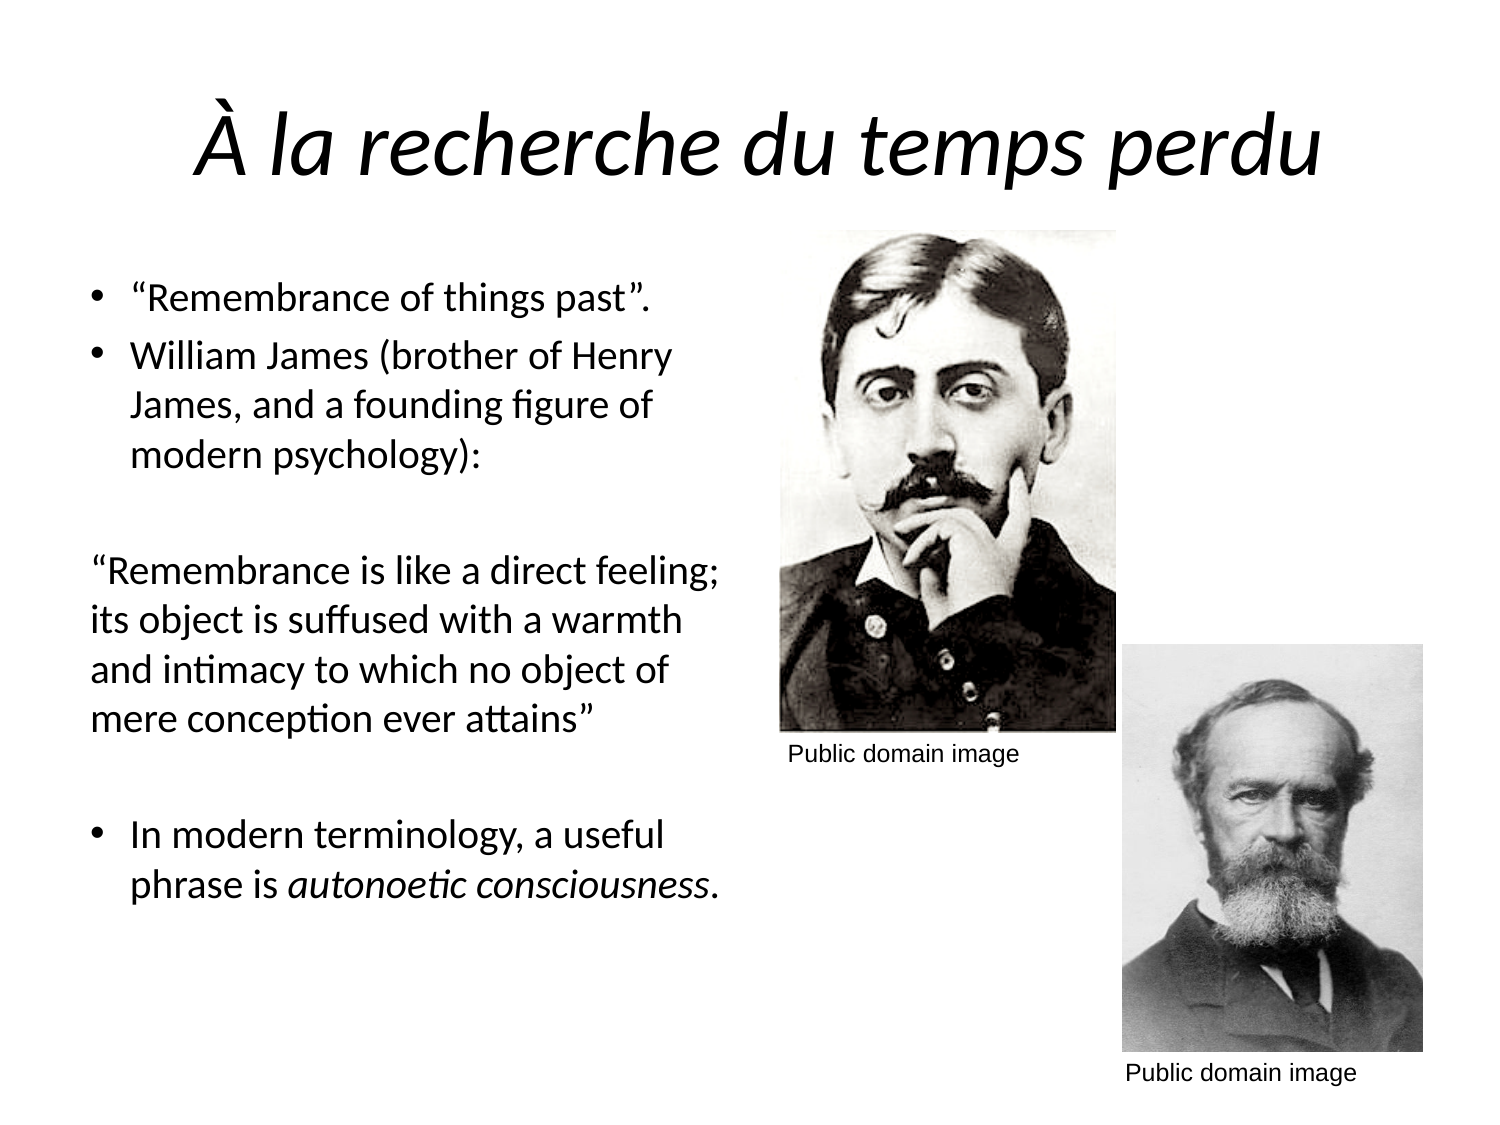

# À la recherche du temps perdu
“Remembrance of things past”.
William James (brother of Henry James, and a founding figure of modern psychology):
“Remembrance is like a direct feeling; its object is suffused with a warmth and intimacy to which no object of mere conception ever attains”
In modern terminology, a useful phrase is autonoetic consciousness.
Public domain image
Public domain image